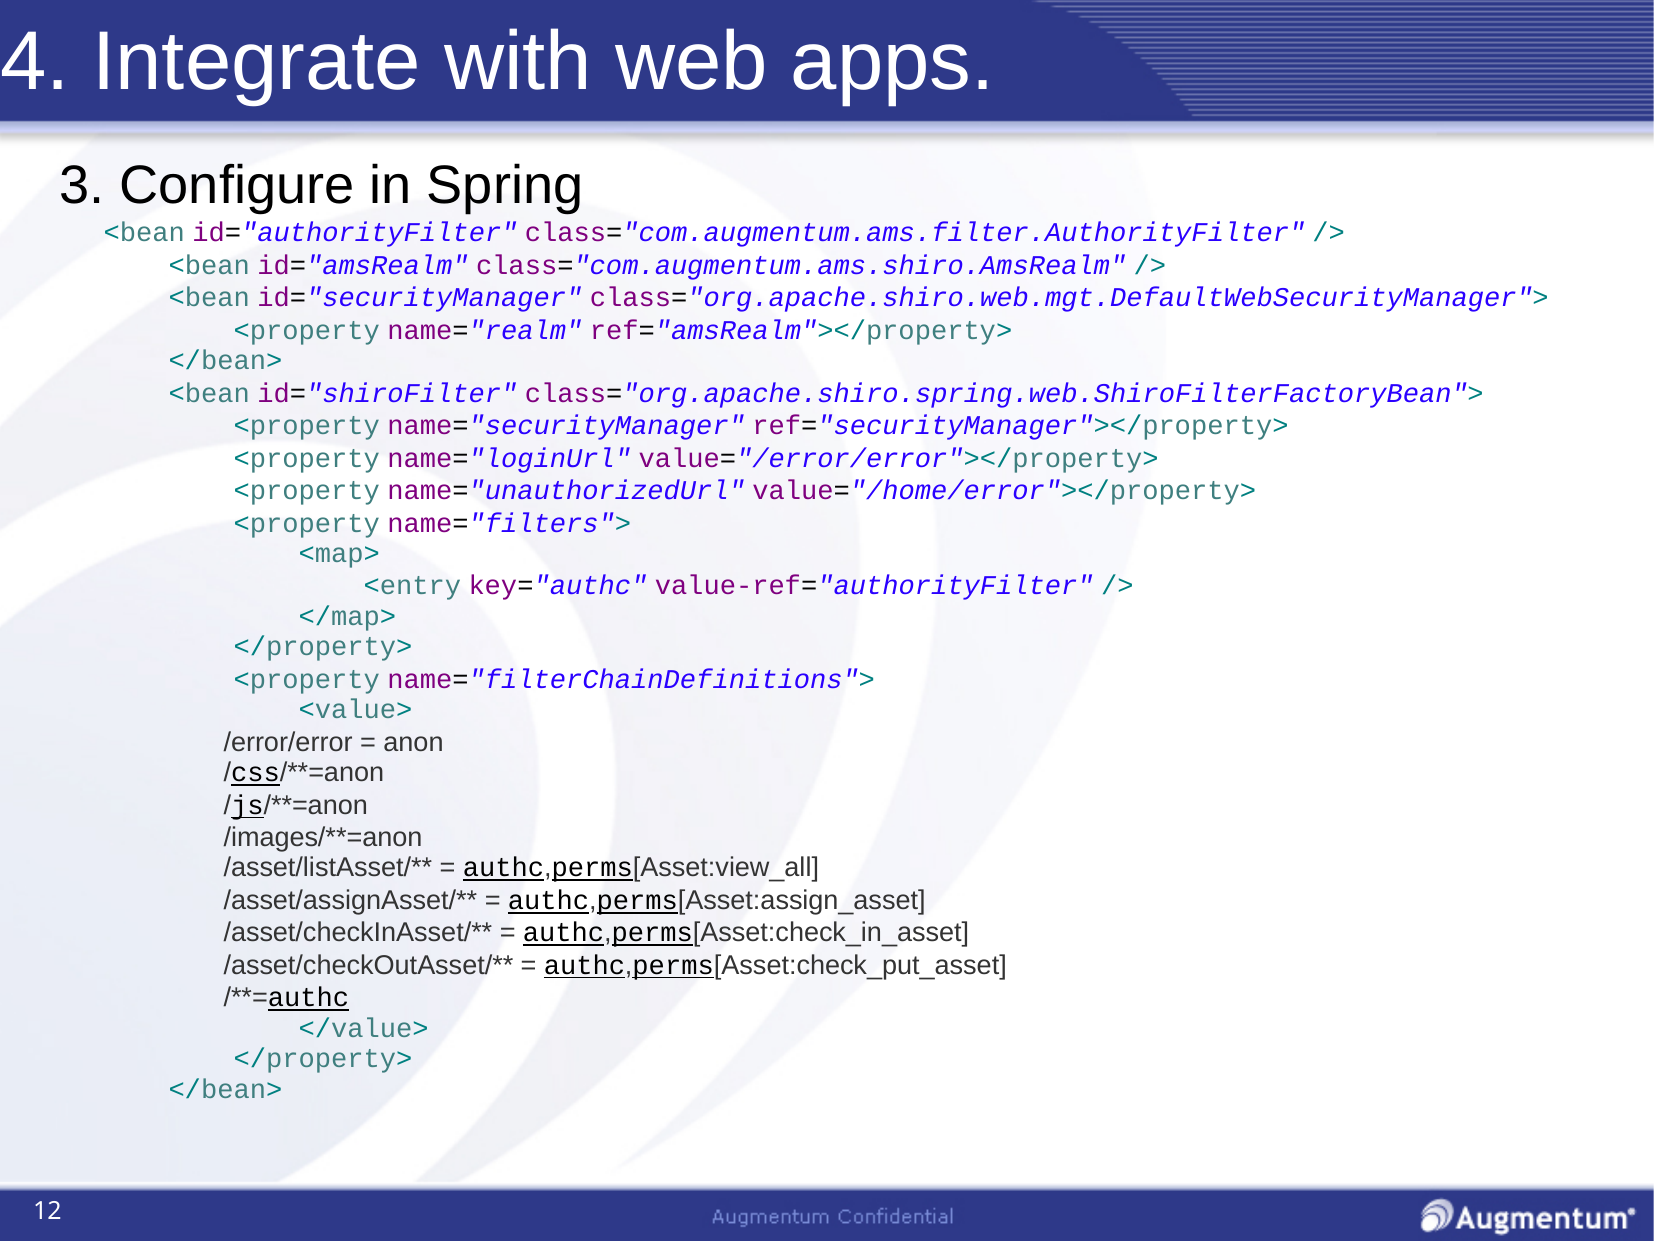

# 4. Integrate with web apps.
 3. Configure in Spring
<bean id="authorityFilter" class="com.augmentum.ams.filter.AuthorityFilter" />
 <bean id="amsRealm" class="com.augmentum.ams.shiro.AmsRealm" />
 <bean id="securityManager" class="org.apache.shiro.web.mgt.DefaultWebSecurityManager">
 <property name="realm" ref="amsRealm"></property>
 </bean>
 <bean id="shiroFilter" class="org.apache.shiro.spring.web.ShiroFilterFactoryBean">
 <property name="securityManager" ref="securityManager"></property>
 <property name="loginUrl" value="/error/error"></property>
 <property name="unauthorizedUrl" value="/home/error"></property>
 <property name="filters">
 <map>
 <entry key="authc" value-ref="authorityFilter" />
 </map>
 </property>
 <property name="filterChainDefinitions">
 <value>
 /error/error = anon
 /css/**=anon
 /js/**=anon
 /images/**=anon
 /asset/listAsset/** = authc,perms[Asset:view_all]
 /asset/assignAsset/** = authc,perms[Asset:assign_asset]
 /asset/checkInAsset/** = authc,perms[Asset:check_in_asset]
 /asset/checkOutAsset/** = authc,perms[Asset:check_put_asset]
 /**=authc
 </value>
 </property>
 </bean>